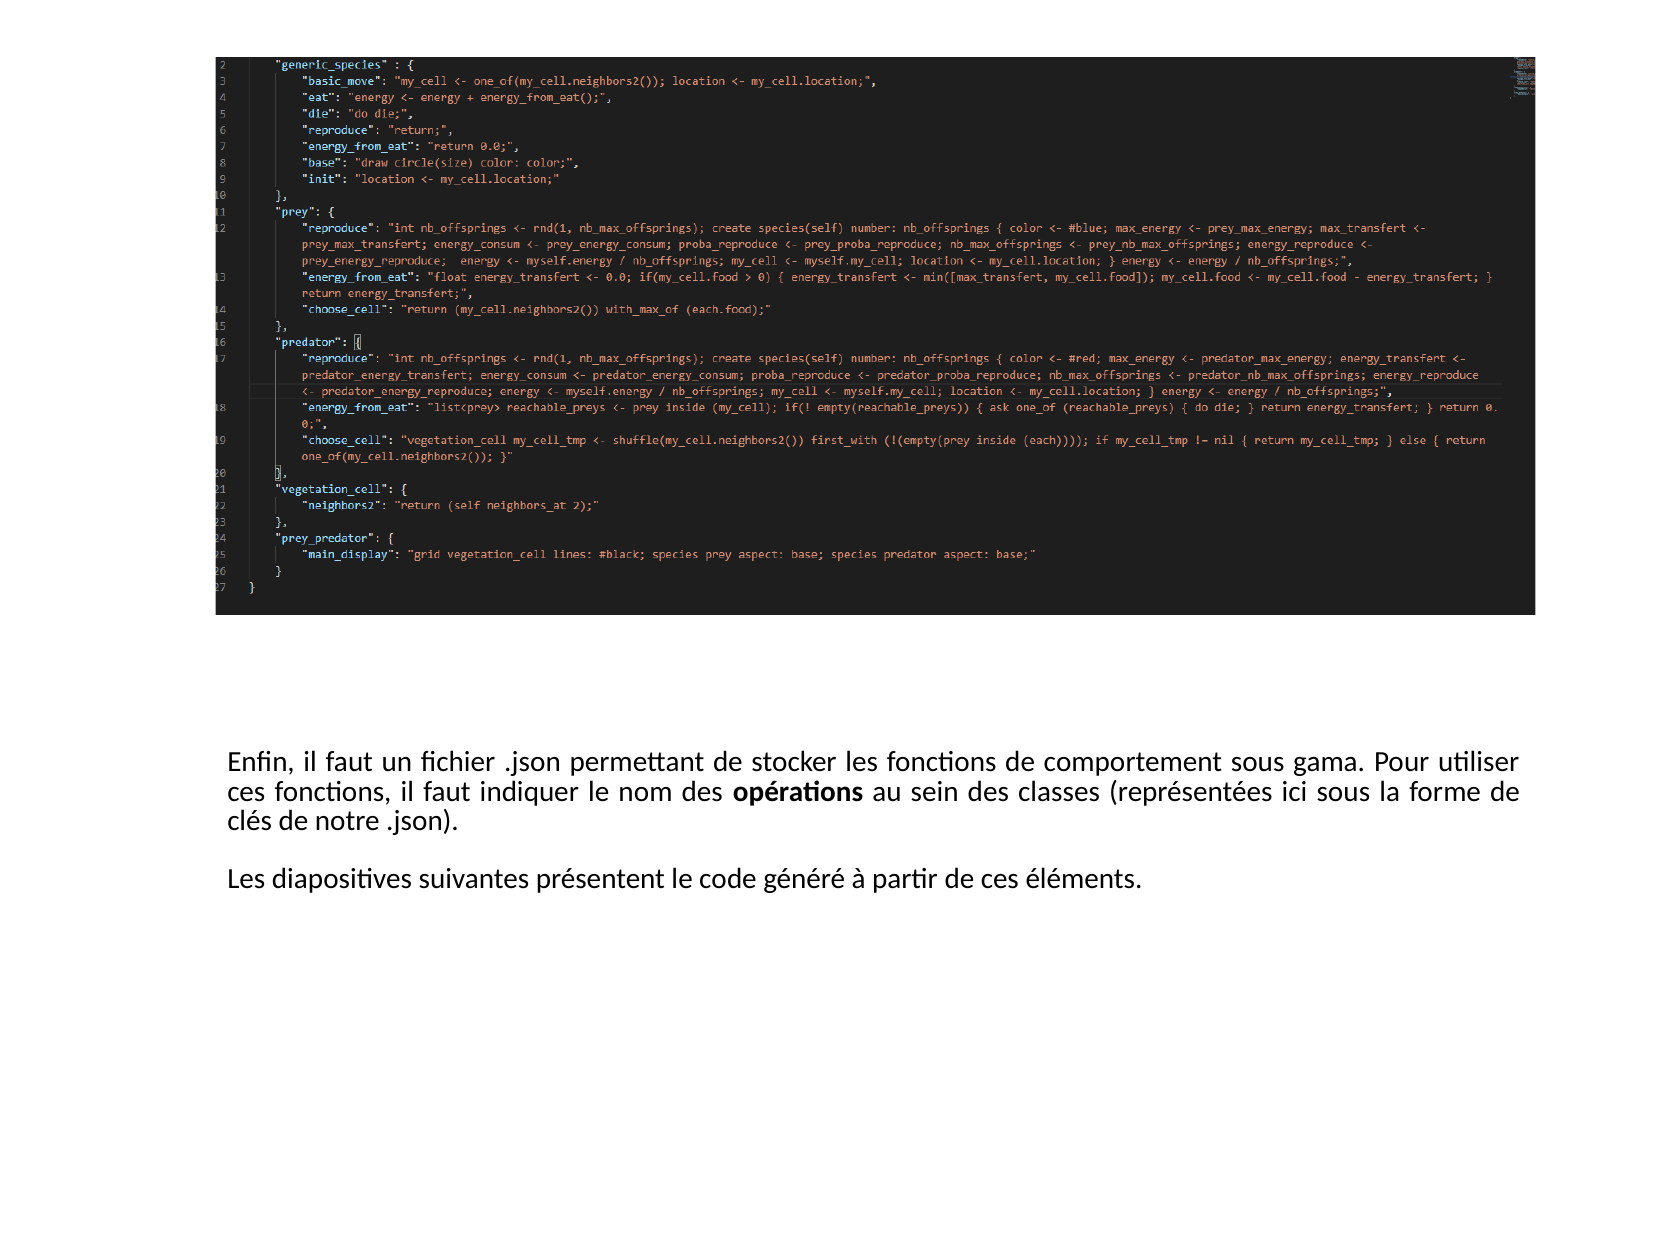

Enfin, il faut un fichier .json permettant de stocker les fonctions de comportement sous gama. Pour utiliser ces fonctions, il faut indiquer le nom des opérations au sein des classes (représentées ici sous la forme de clés de notre .json).
Les diapositives suivantes présentent le code généré à partir de ces éléments.